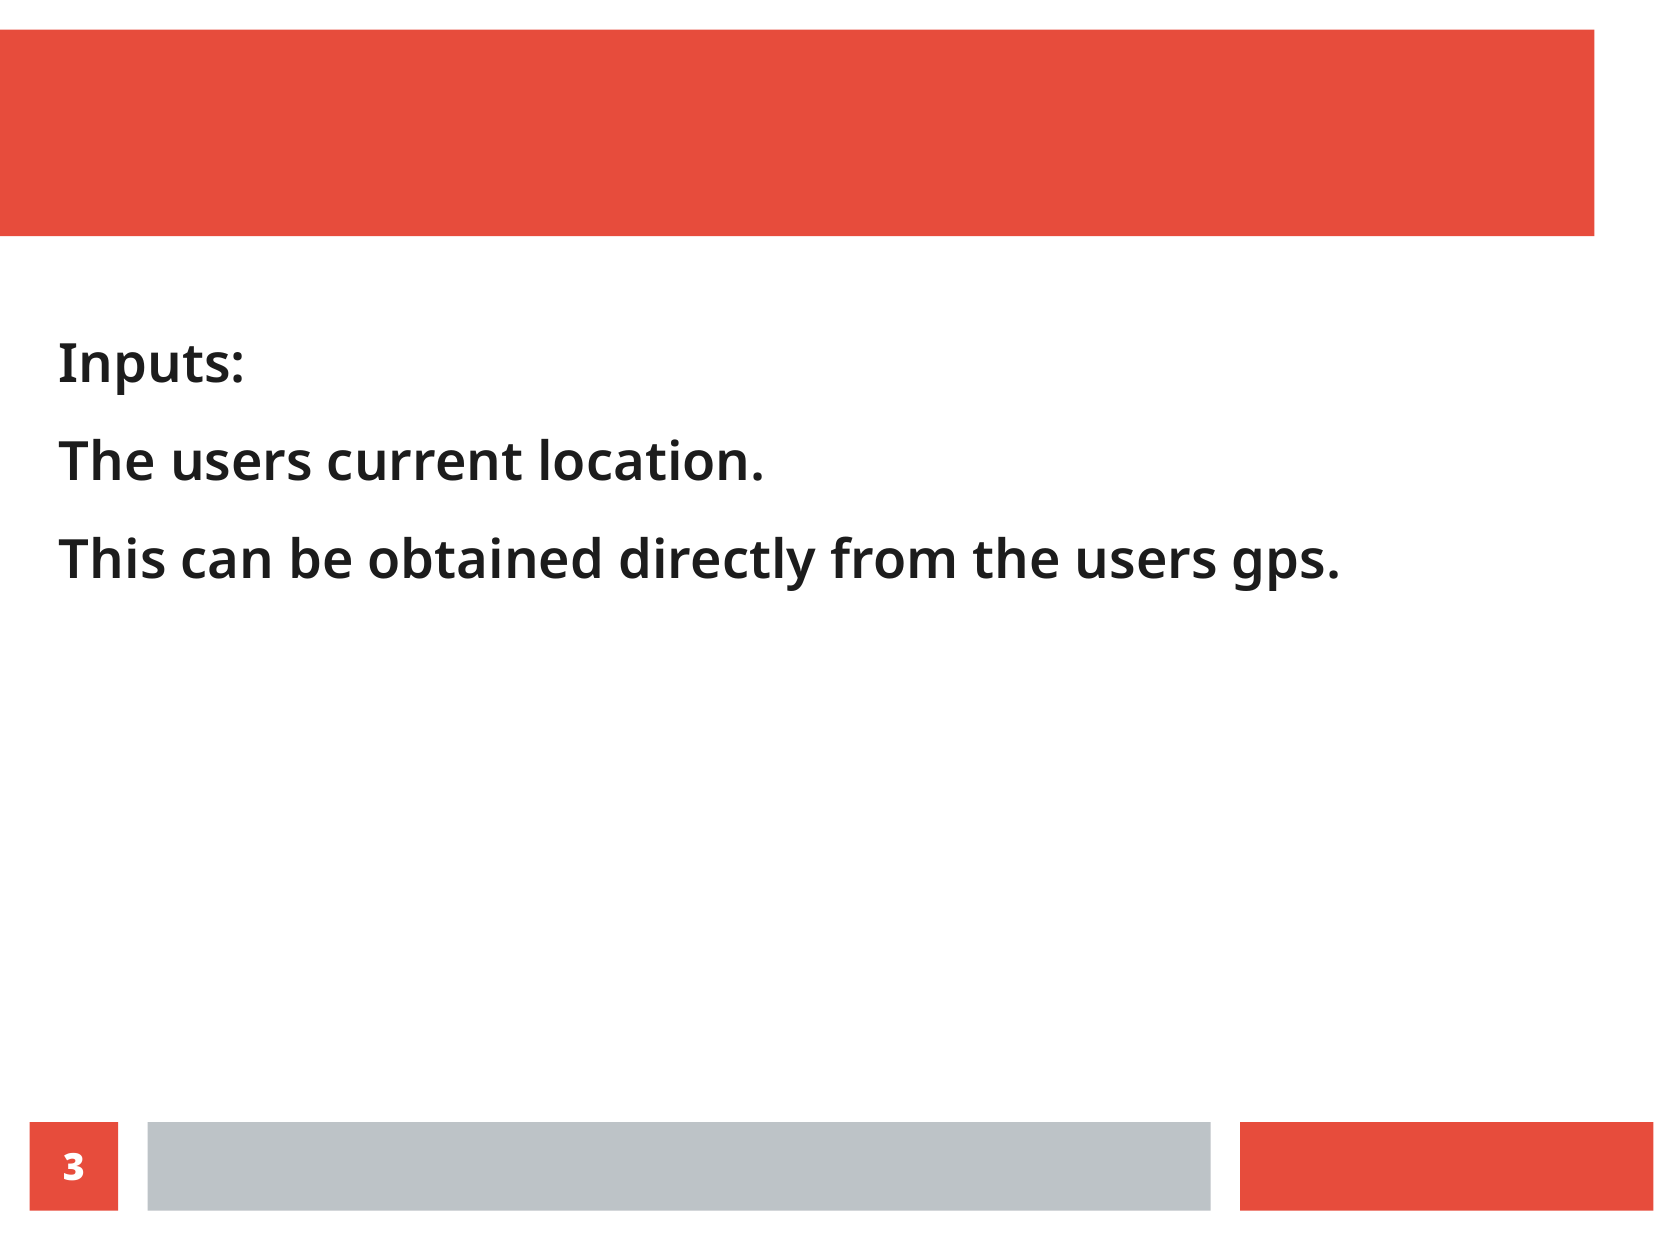

#
Inputs:
The users current location.
This can be obtained directly from the users gps.
3